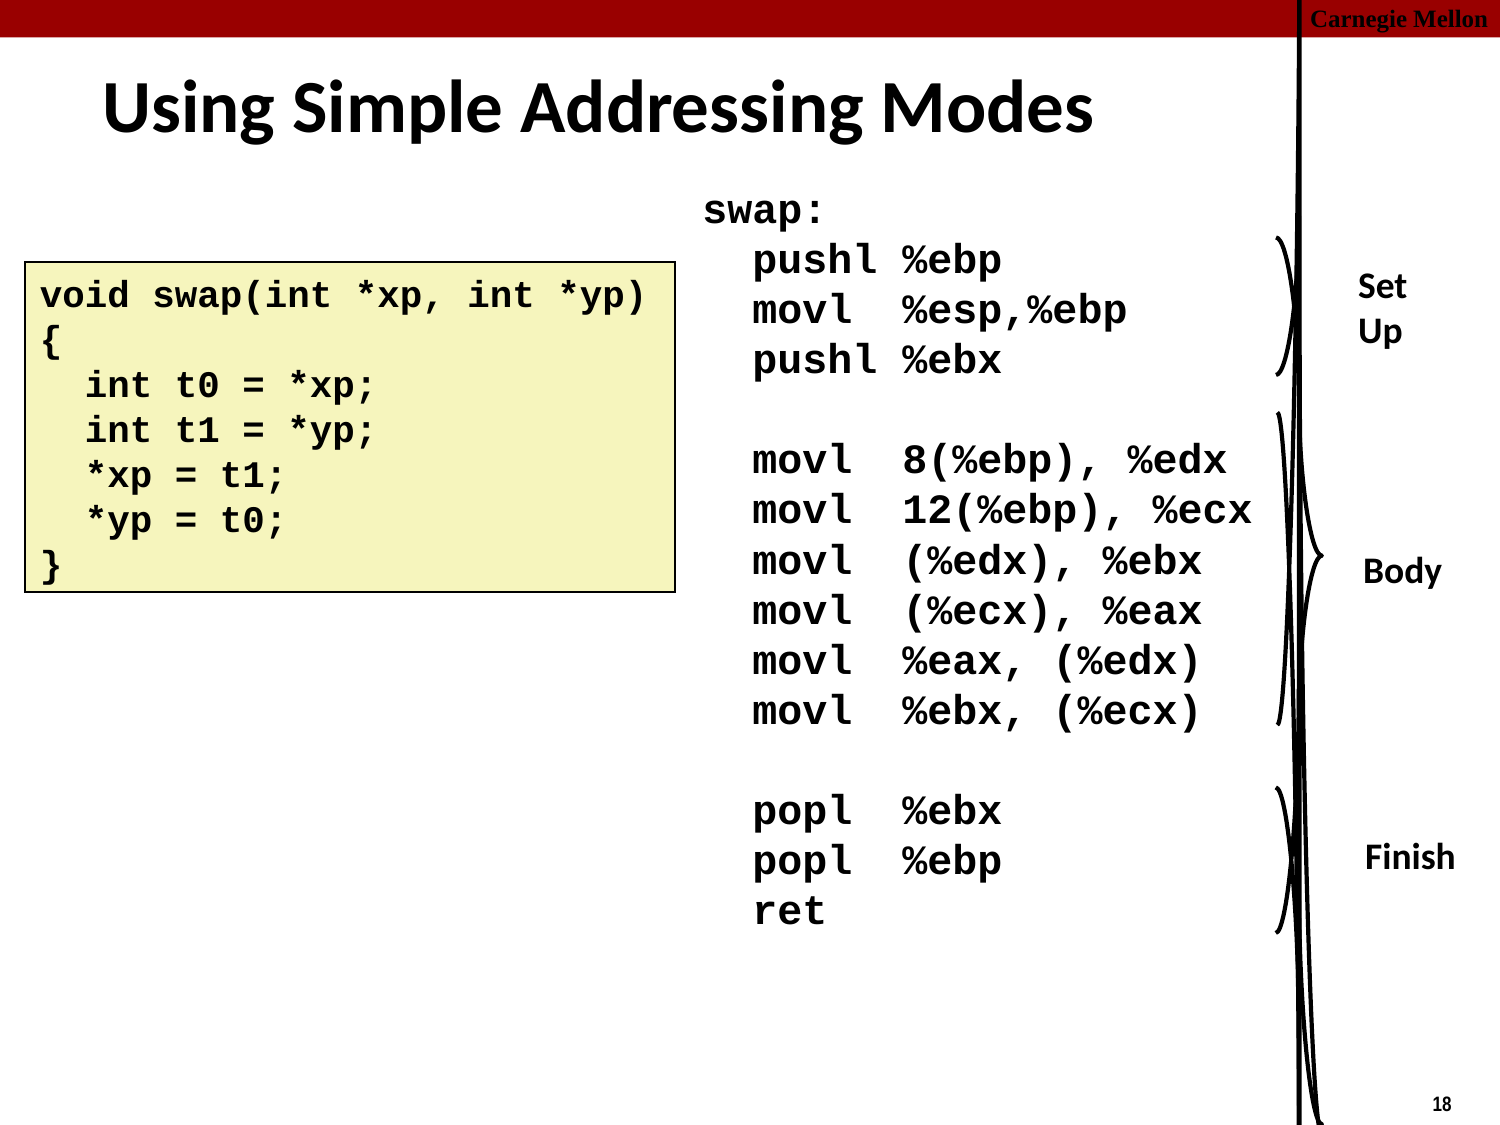

# Using Simple Addressing Modes
swap:
 pushl %ebp
 movl %esp,%ebp
 pushl %ebx
 movl 8(%ebp), %edx
 movl 12(%ebp), %ecx
 movl (%edx), %ebx
 movl (%ecx), %eax
 movl %eax, (%edx)
 movl %ebx, (%ecx)
 popl %ebx
 popl %ebp
 ret
Set
Up
void swap(int *xp, int *yp)
{
 int t0 = *xp;
 int t1 = *yp;
 *xp = t1;
 *yp = t0;
}
Body
Finish